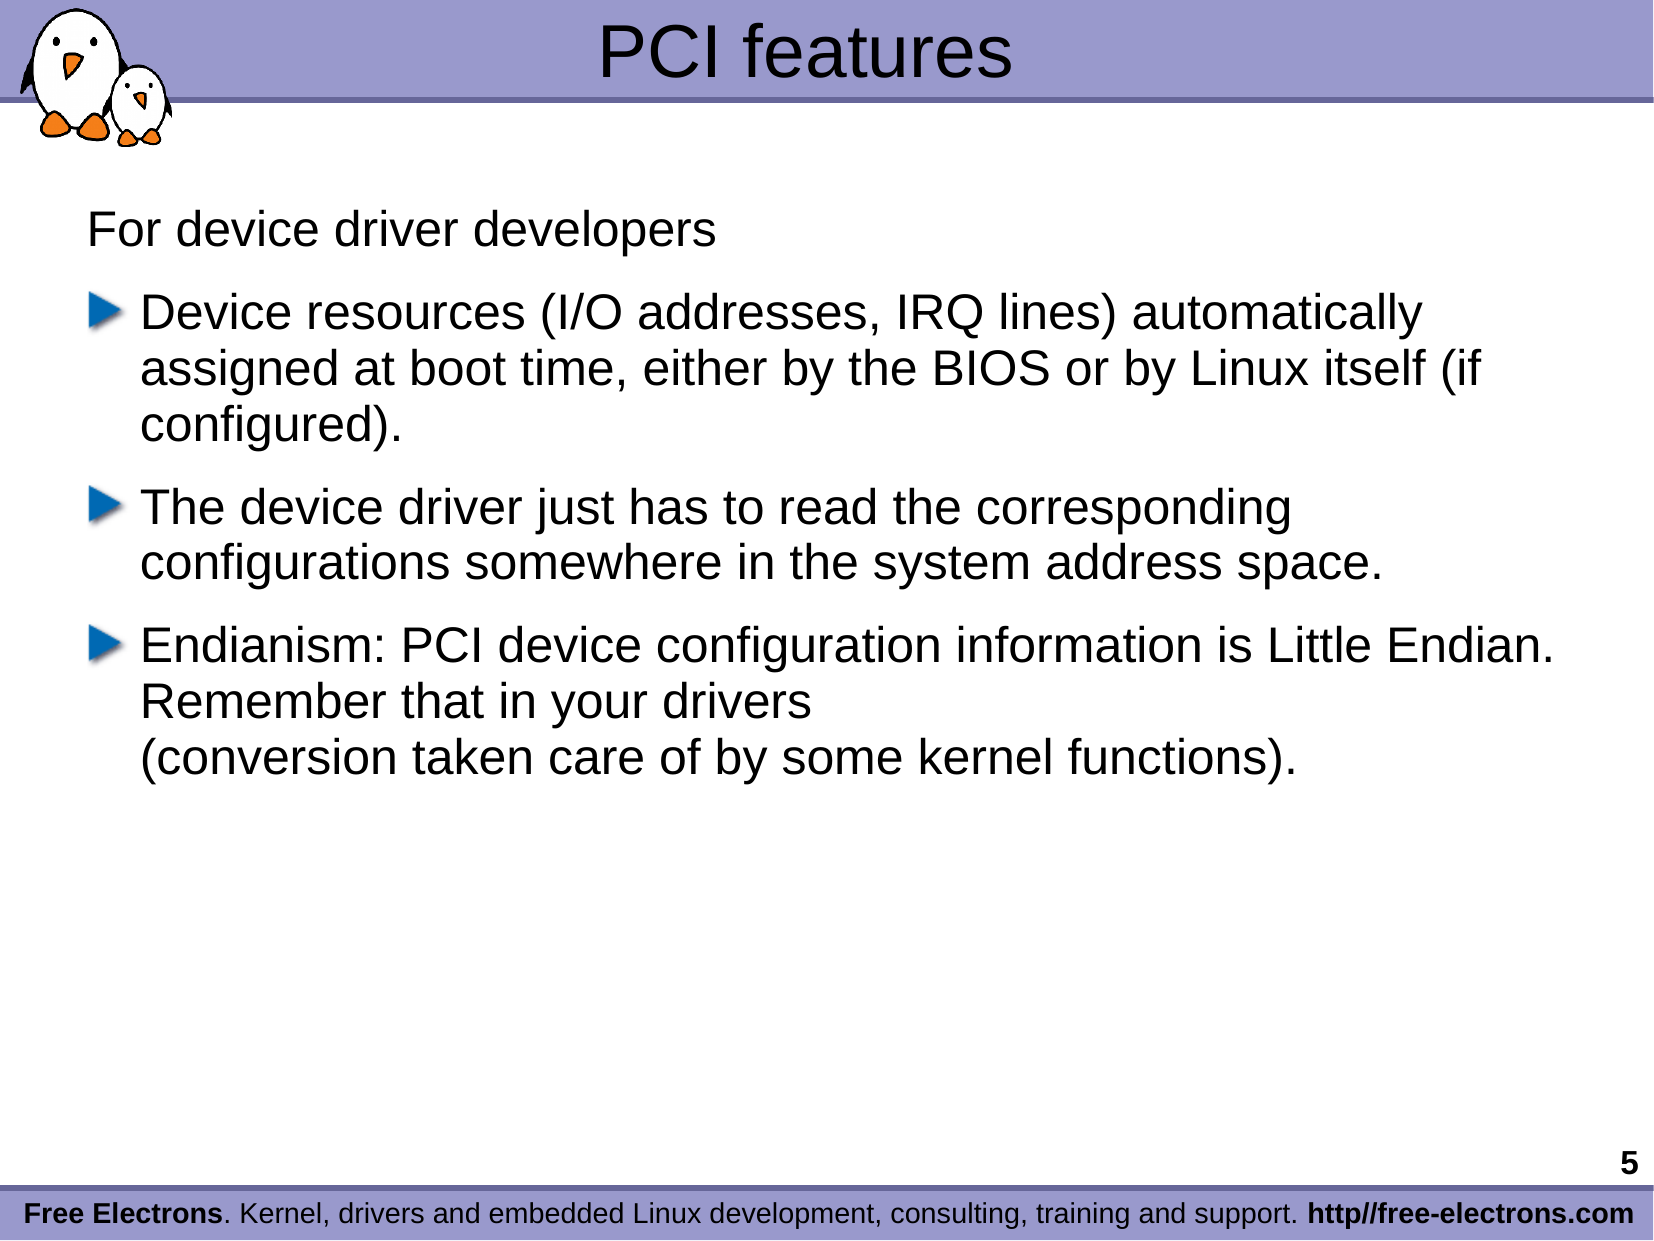

# PCI features
For device driver developers
Device resources (I/O addresses, IRQ lines) automatically assigned at boot time, either by the BIOS or by Linux itself (if configured).
The device driver just has to read the corresponding configurations somewhere in the system address space.
Endianism: PCI device configuration information is Little Endian. Remember that in your drivers
(conversion taken care of by some kernel functions).